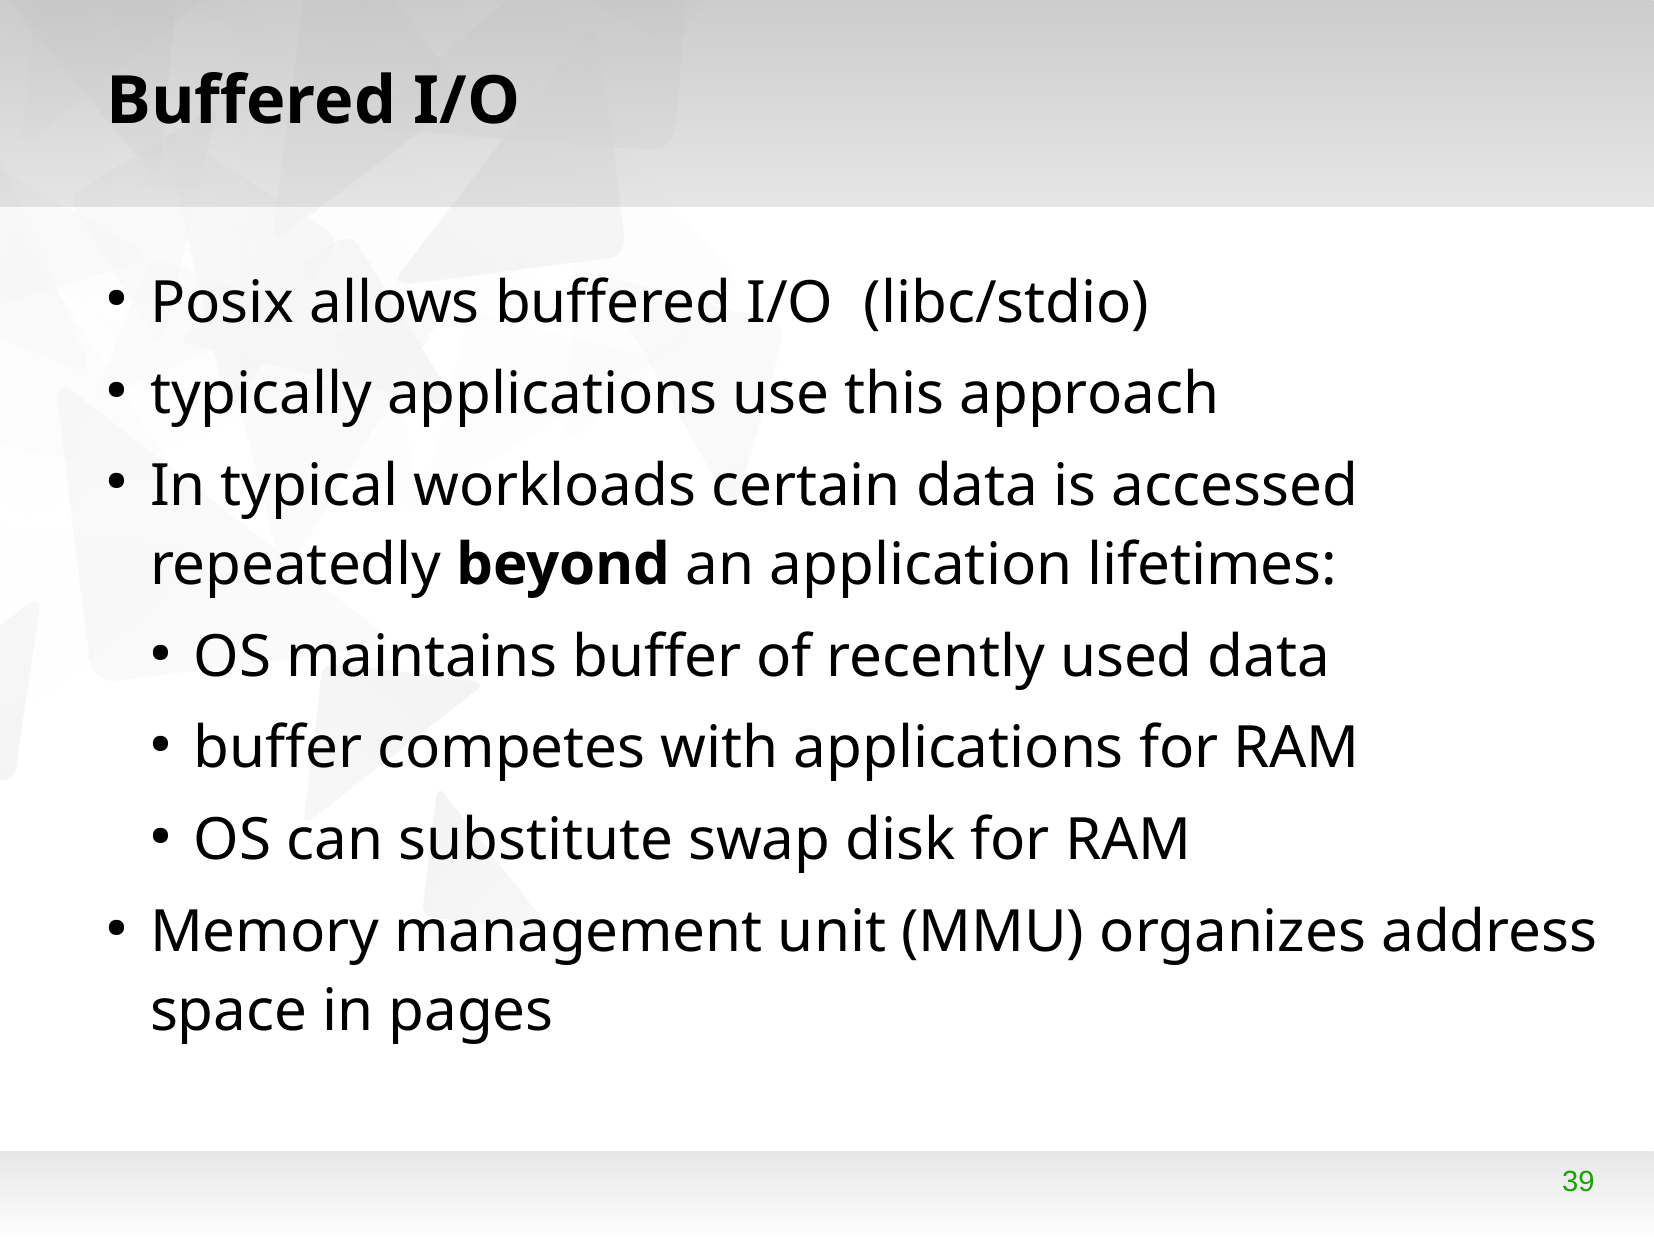

# Buffered I/O
Posix allows buffered I/O (libc/stdio)
typically applications use this approach
In typical workloads certain data is accessed repeatedly beyond an application lifetimes:
OS maintains buffer of recently used data
buffer competes with applications for RAM
OS can substitute swap disk for RAM
Memory management unit (MMU) organizes address space in pages
39